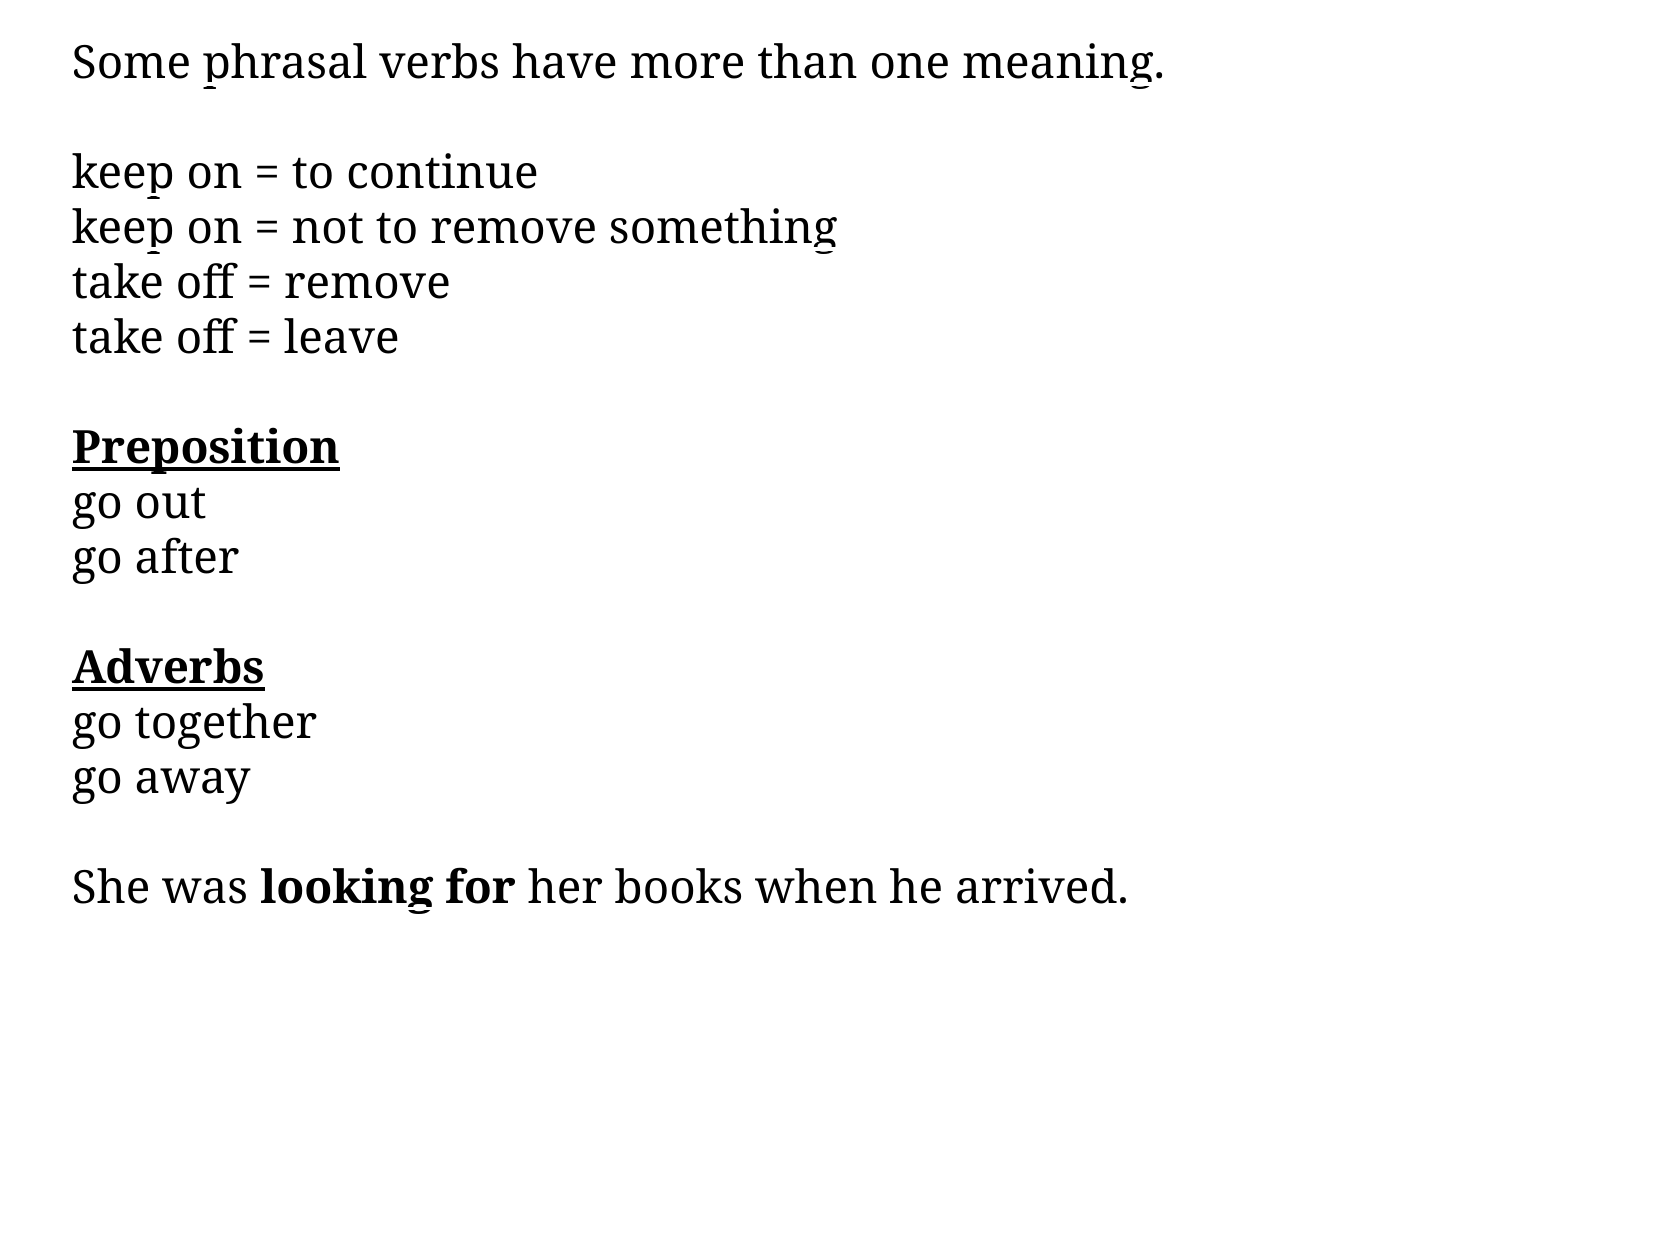

Some phrasal verbs have more than one meaning.
keep on = to continue
keep on = not to remove something
take off = remove
take off = leave
Preposition
go out
go after
Adverbs
go together
go away
She was looking for her books when he arrived.